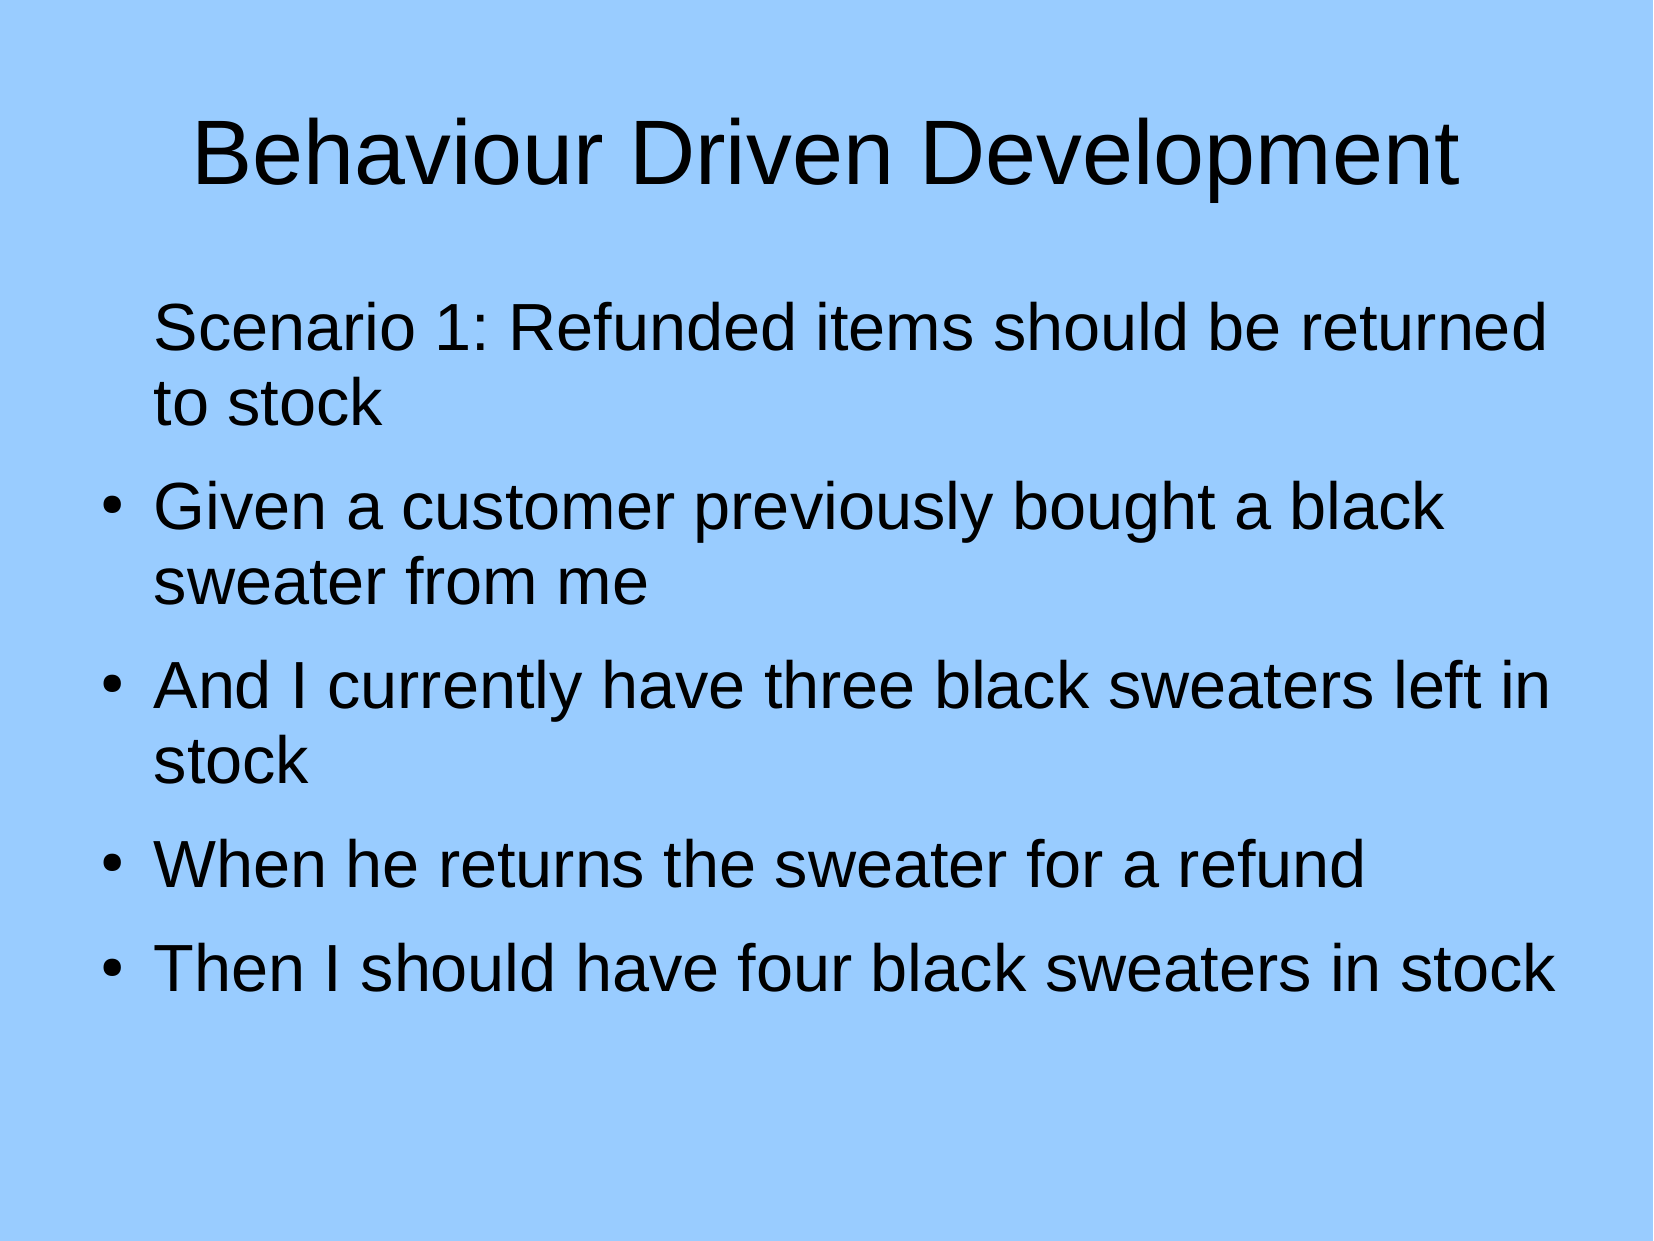

# Behaviour Driven Development
Scenario 1: Refunded items should be returned to stock
Given a customer previously bought a black sweater from me
And I currently have three black sweaters left in stock
When he returns the sweater for a refund
Then I should have four black sweaters in stock